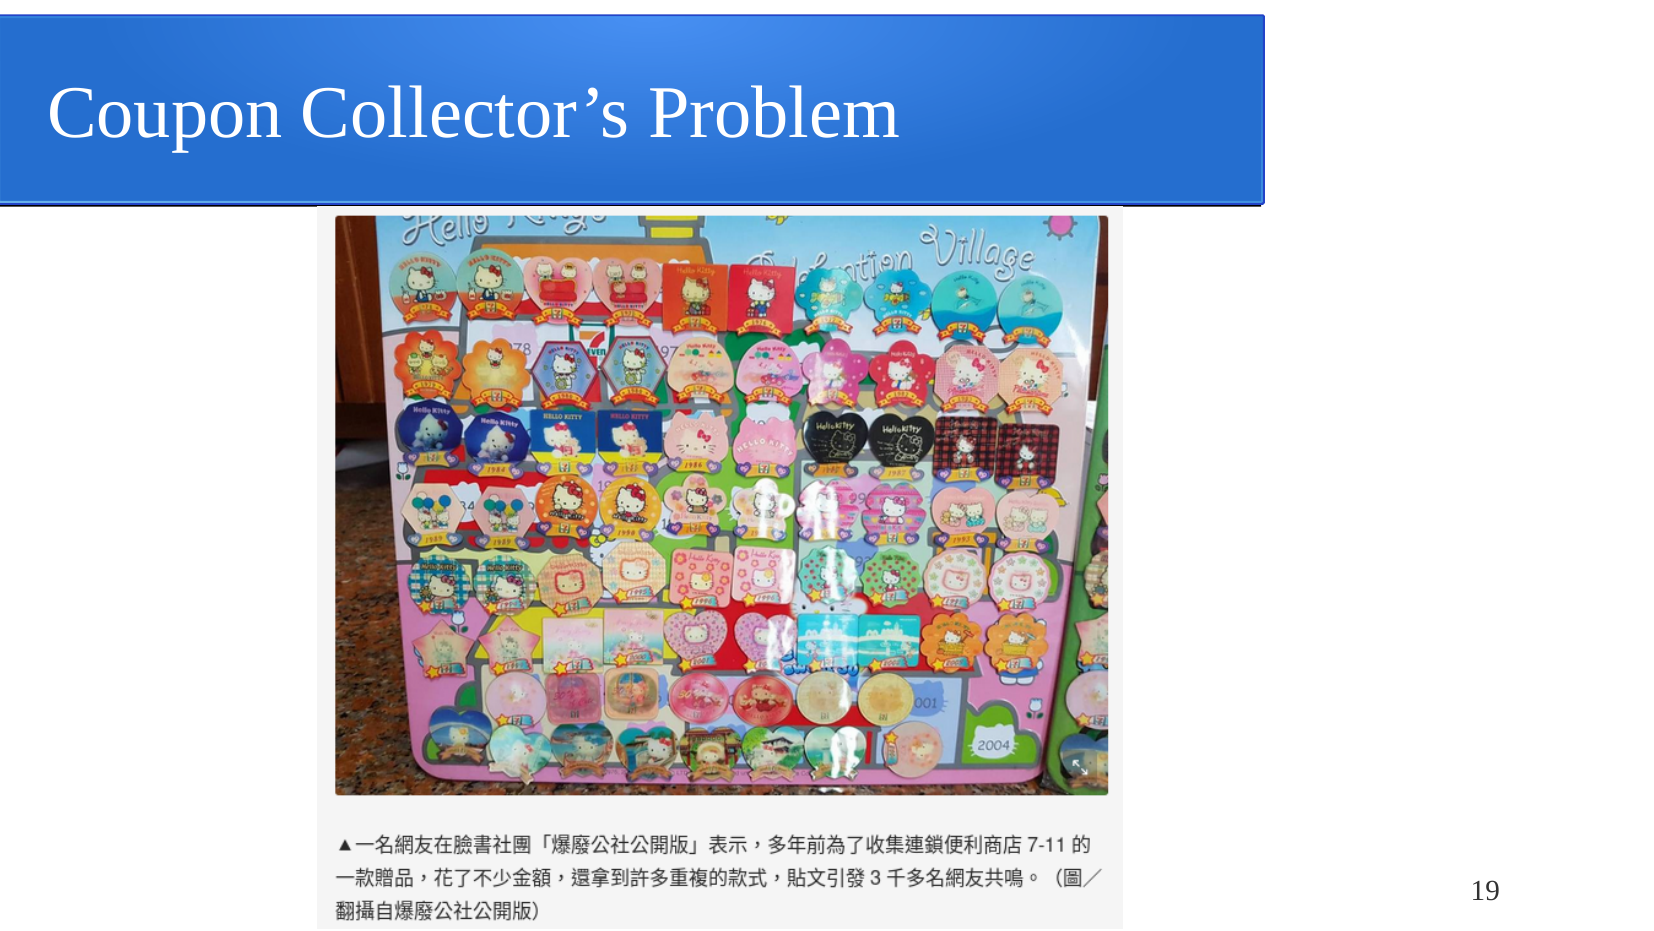

# Coupon Collector’s Problem
Randomized Algorithms, CSIE, Tamkang University, Taiwan
19